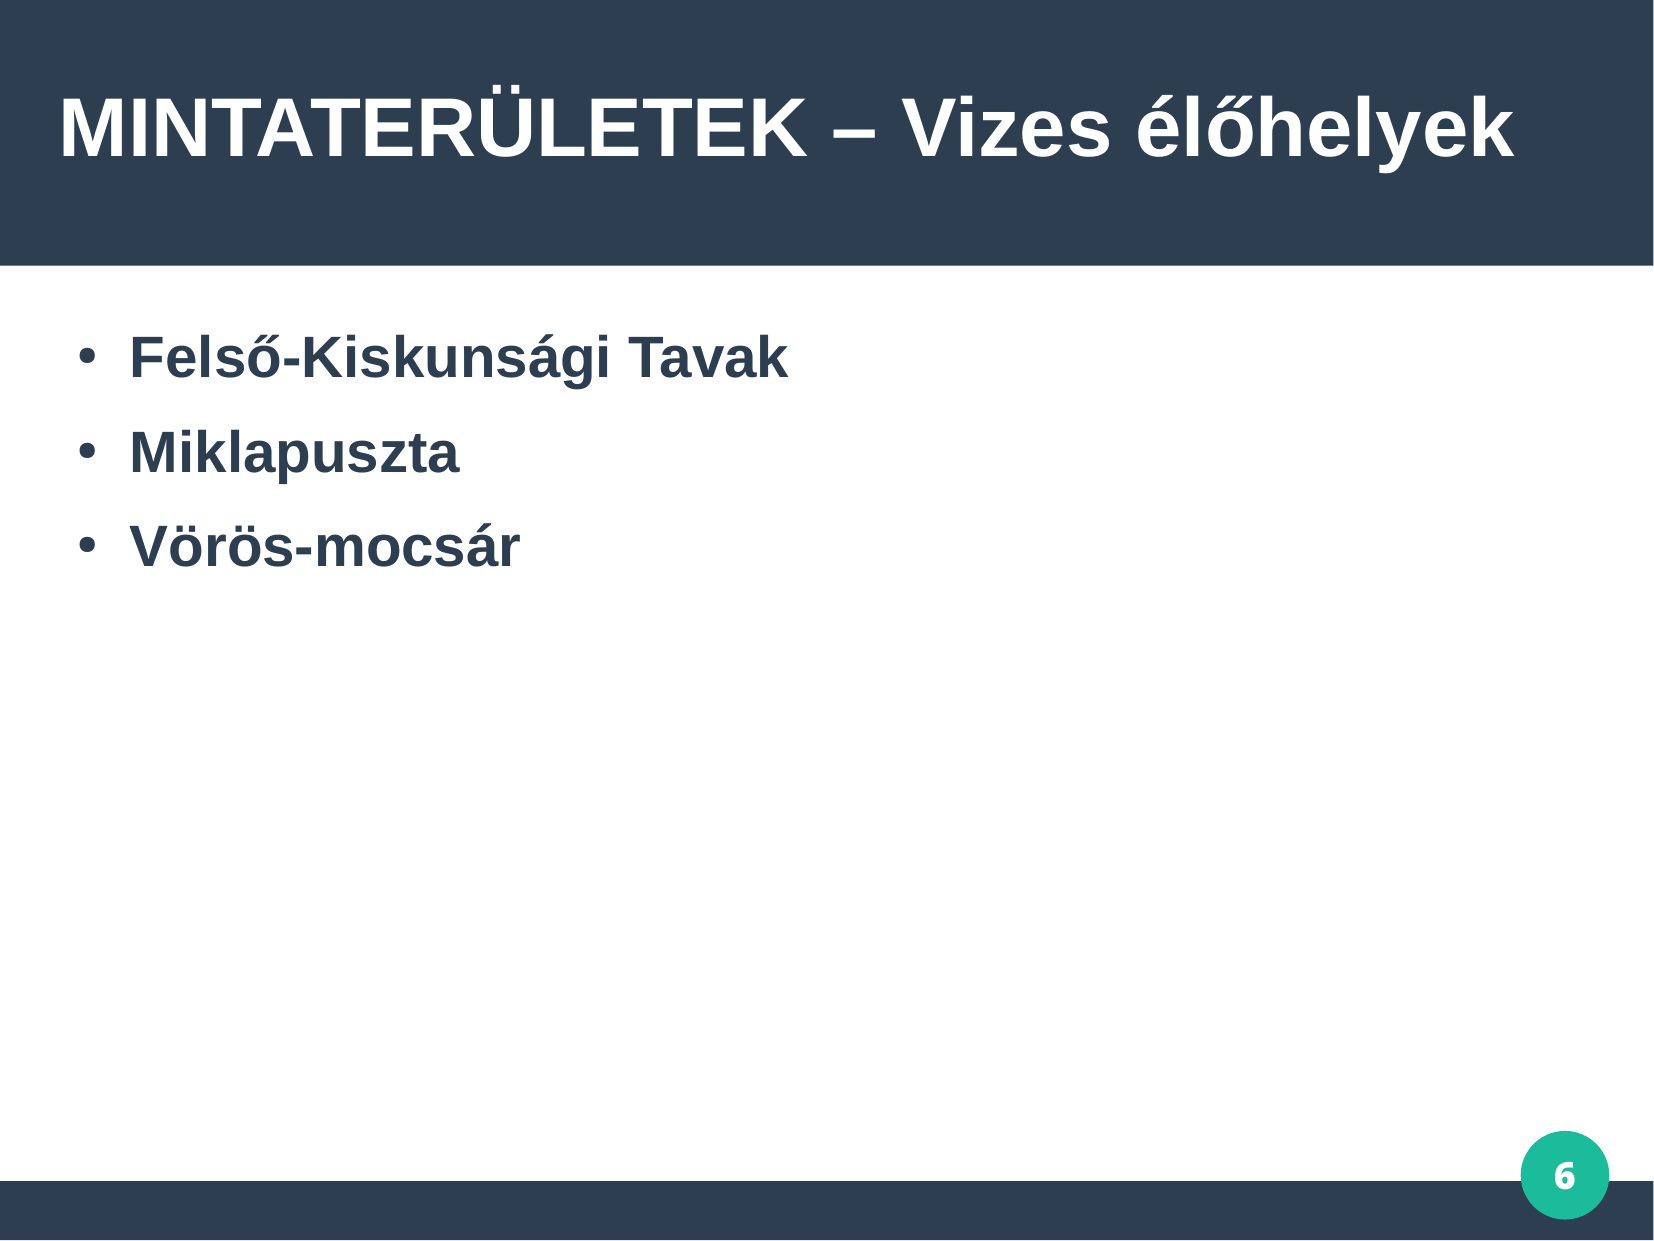

# MINTATERÜLETEK – Vizes élőhelyek
Felső-Kiskunsági Tavak
Miklapuszta
Vörös-mocsár
6